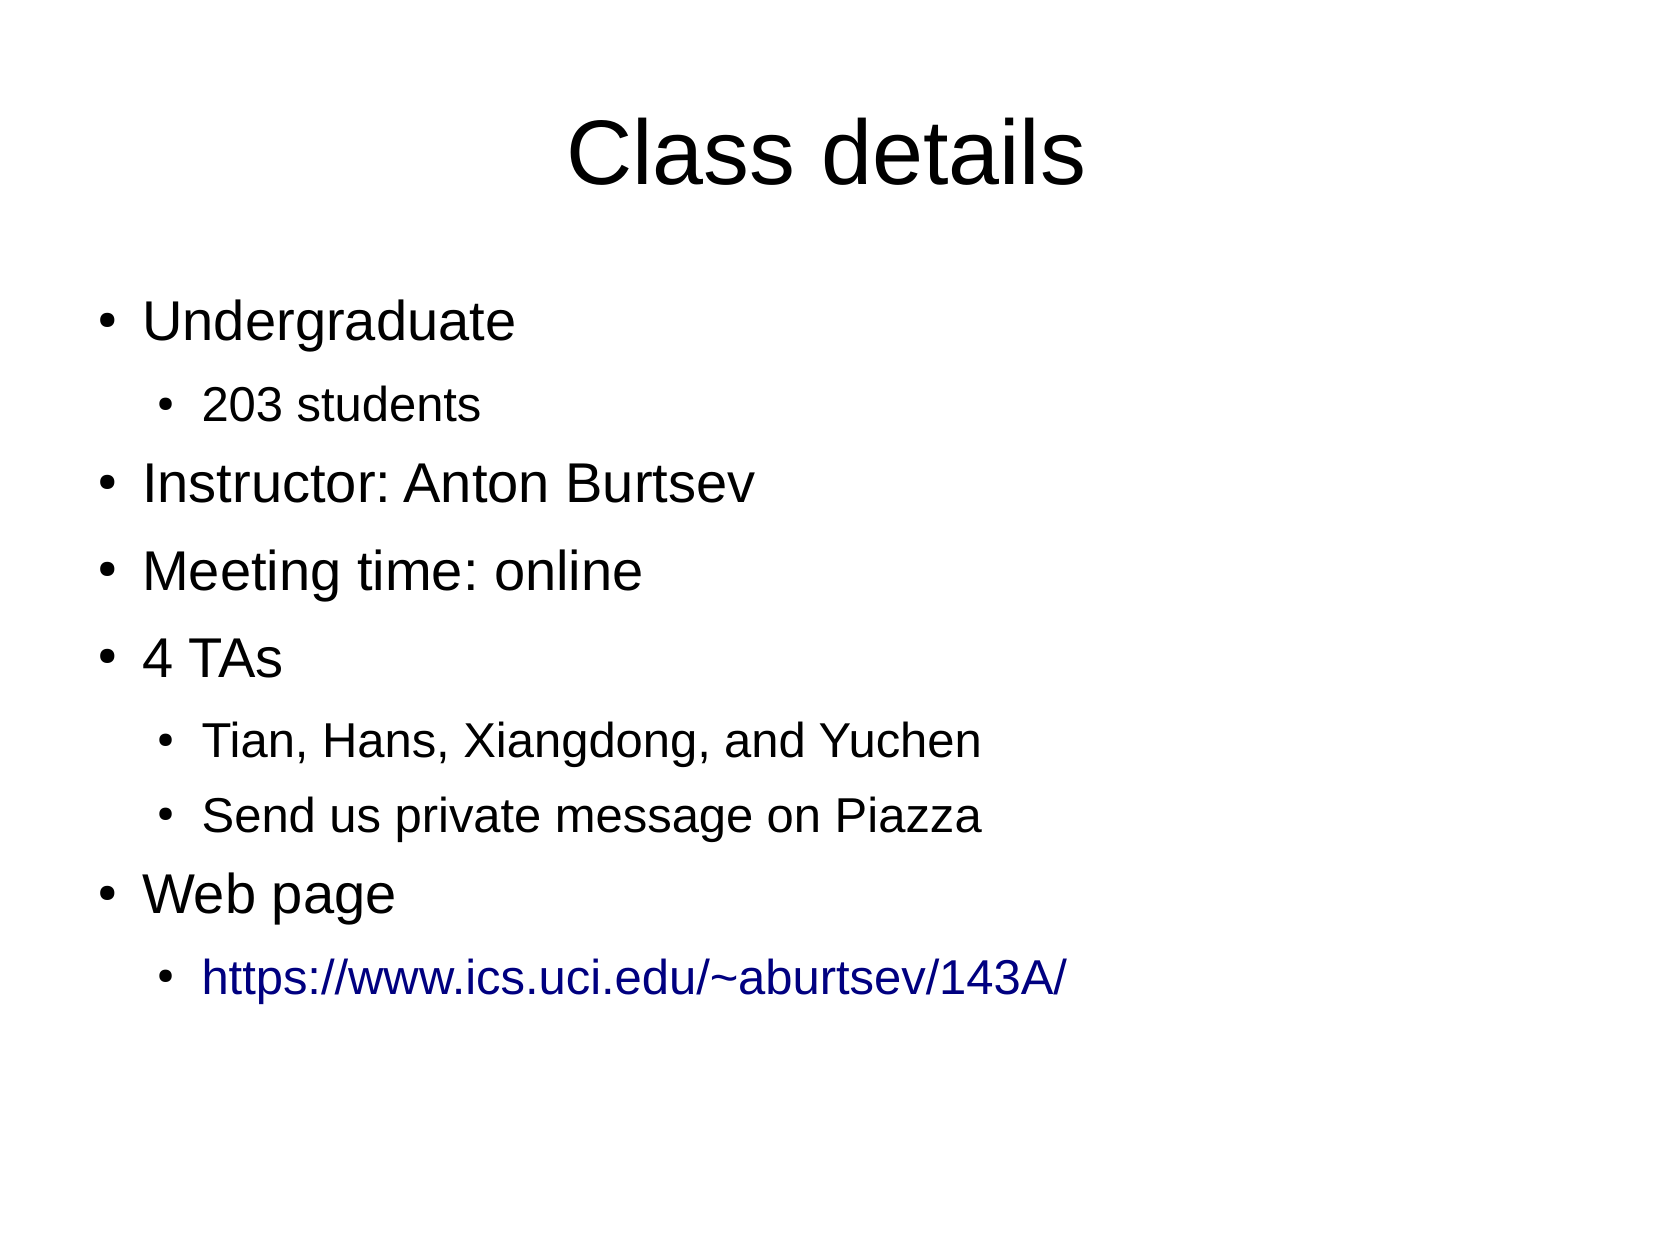

# Class details
Undergraduate
203 students
Instructor: Anton Burtsev
Meeting time: online
4 TAs
Tian, Hans, Xiangdong, and Yuchen
Send us private message on Piazza
Web page
https://www.ics.uci.edu/~aburtsev/143A/